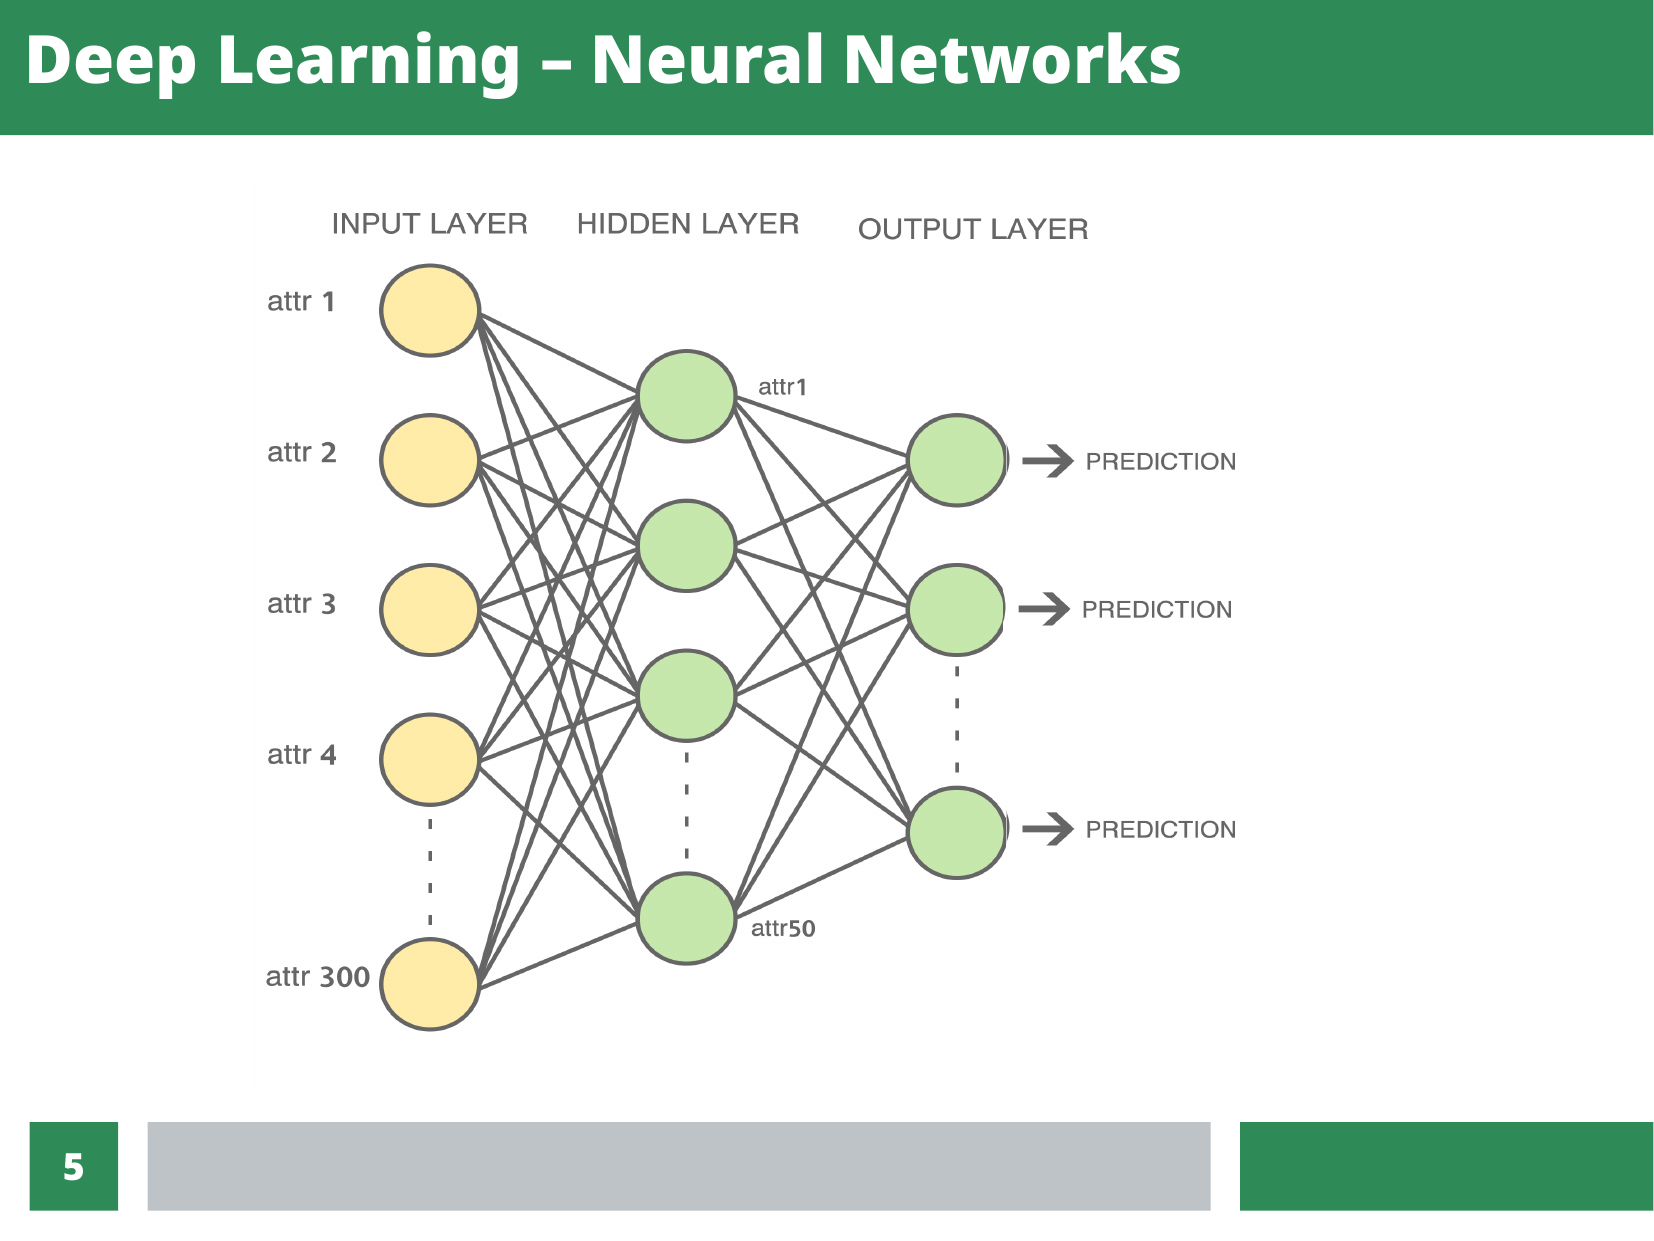

# Deep Learning – Neural Networks
5